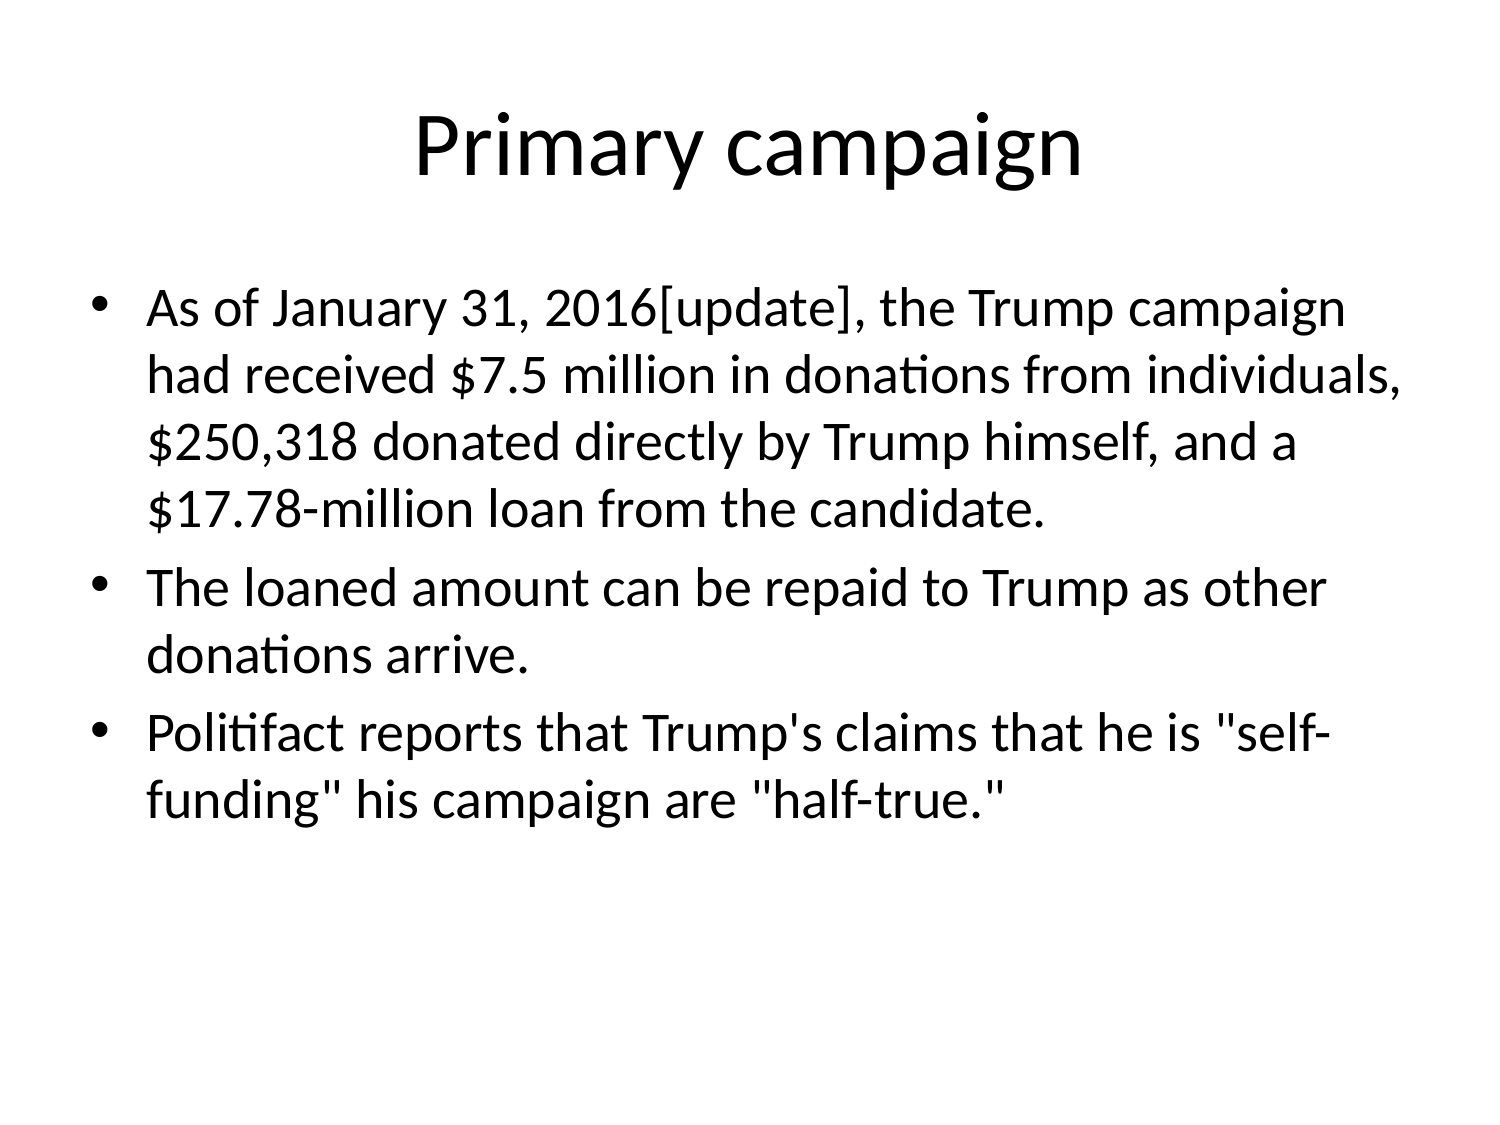

# Primary campaign
As of January 31, 2016[update], the Trump campaign had received $7.5 million in donations from individuals, $250,318 donated directly by Trump himself, and a $17.78-million loan from the candidate.
The loaned amount can be repaid to Trump as other donations arrive.
Politifact reports that Trump's claims that he is "self-funding" his campaign are "half-true."